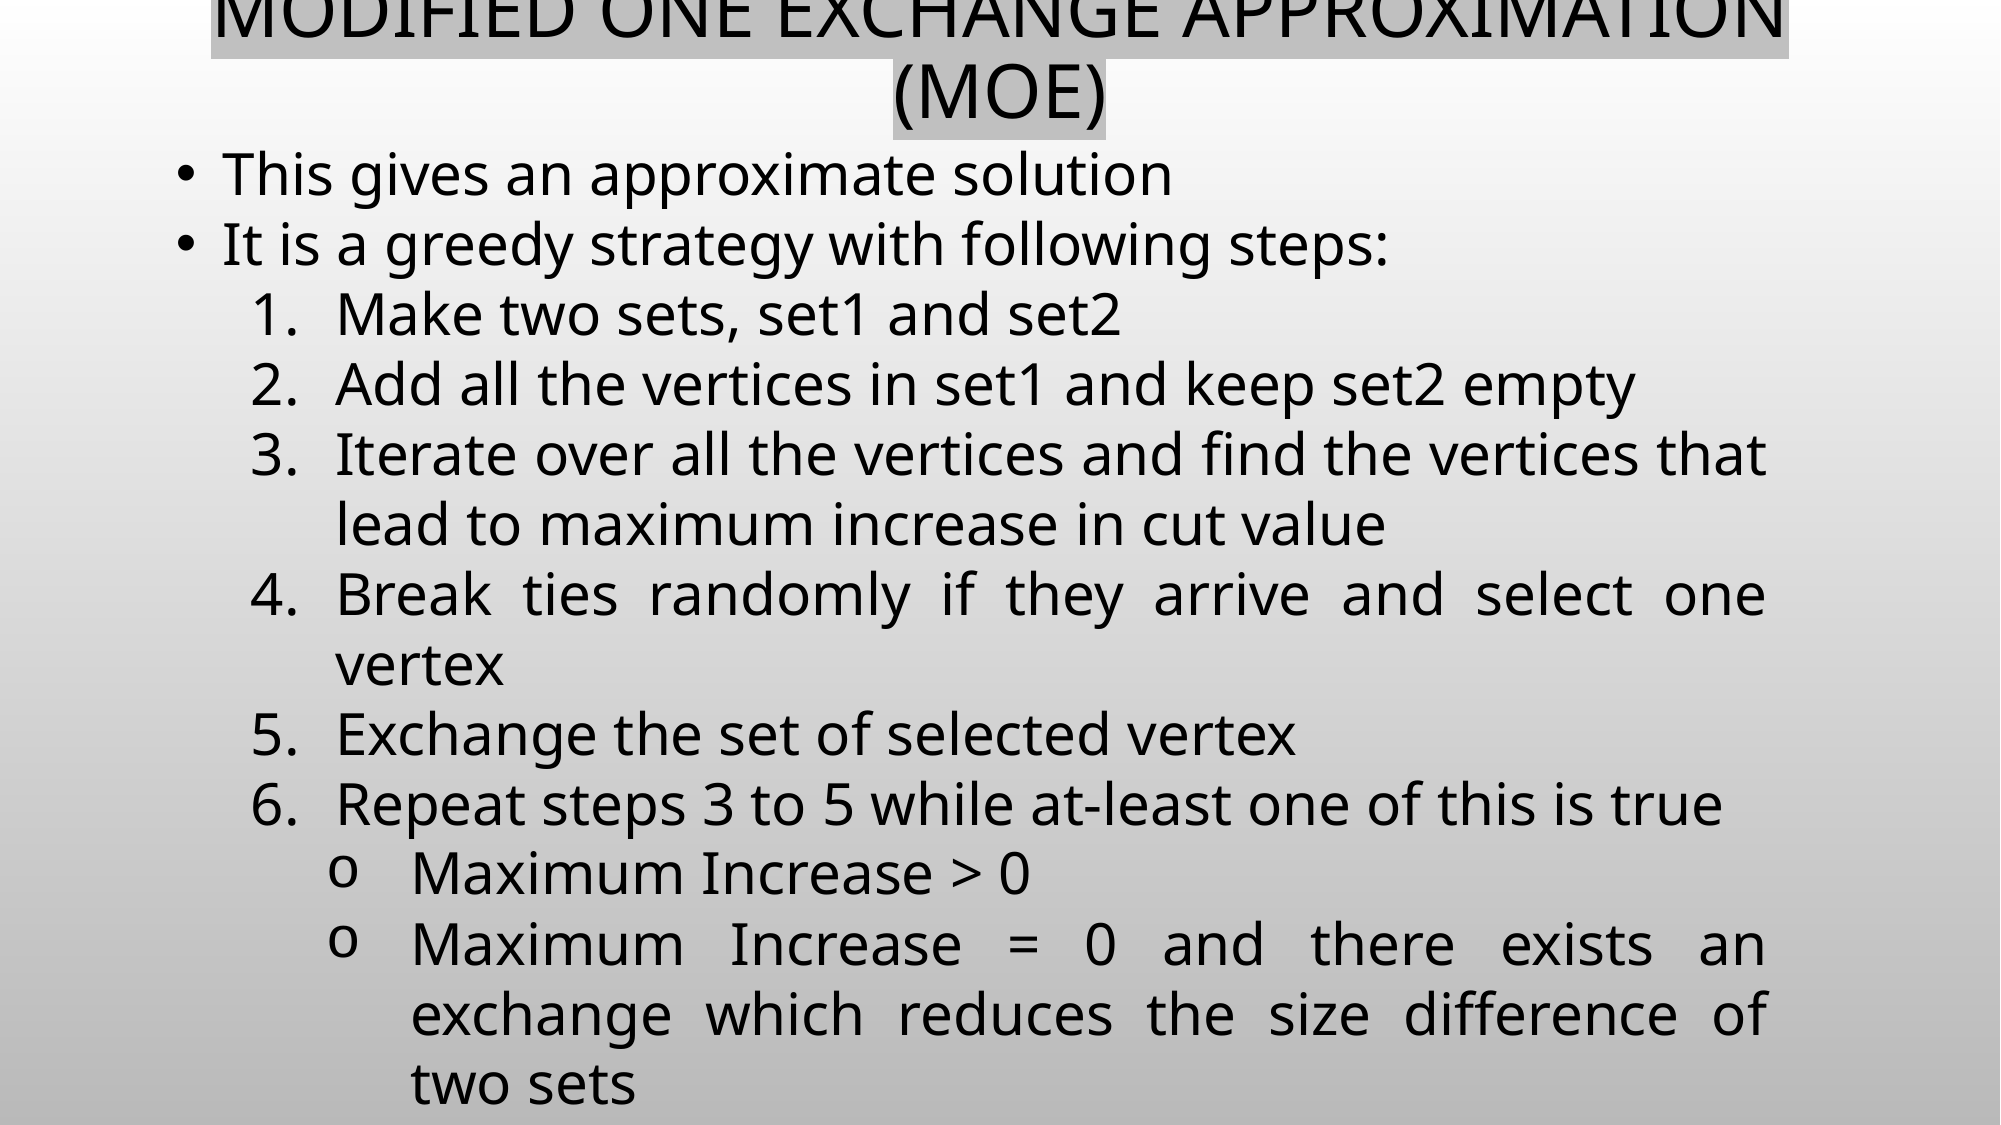

# Modified one exchange approximation (MOE)
This gives an approximate solution
It is a greedy strategy with following steps:
Make two sets, set1 and set2
Add all the vertices in set1 and keep set2 empty
Iterate over all the vertices and find the vertices that lead to maximum increase in cut value
Break ties randomly if they arrive and select one vertex
Exchange the set of selected vertex
Repeat steps 3 to 5 while at-least one of this is true
Maximum Increase > 0
Maximum Increase = 0 and there exists an exchange which reduces the size difference of two sets
There was no known guarantee for the expected results. Hence, needed another method to benchmark the results